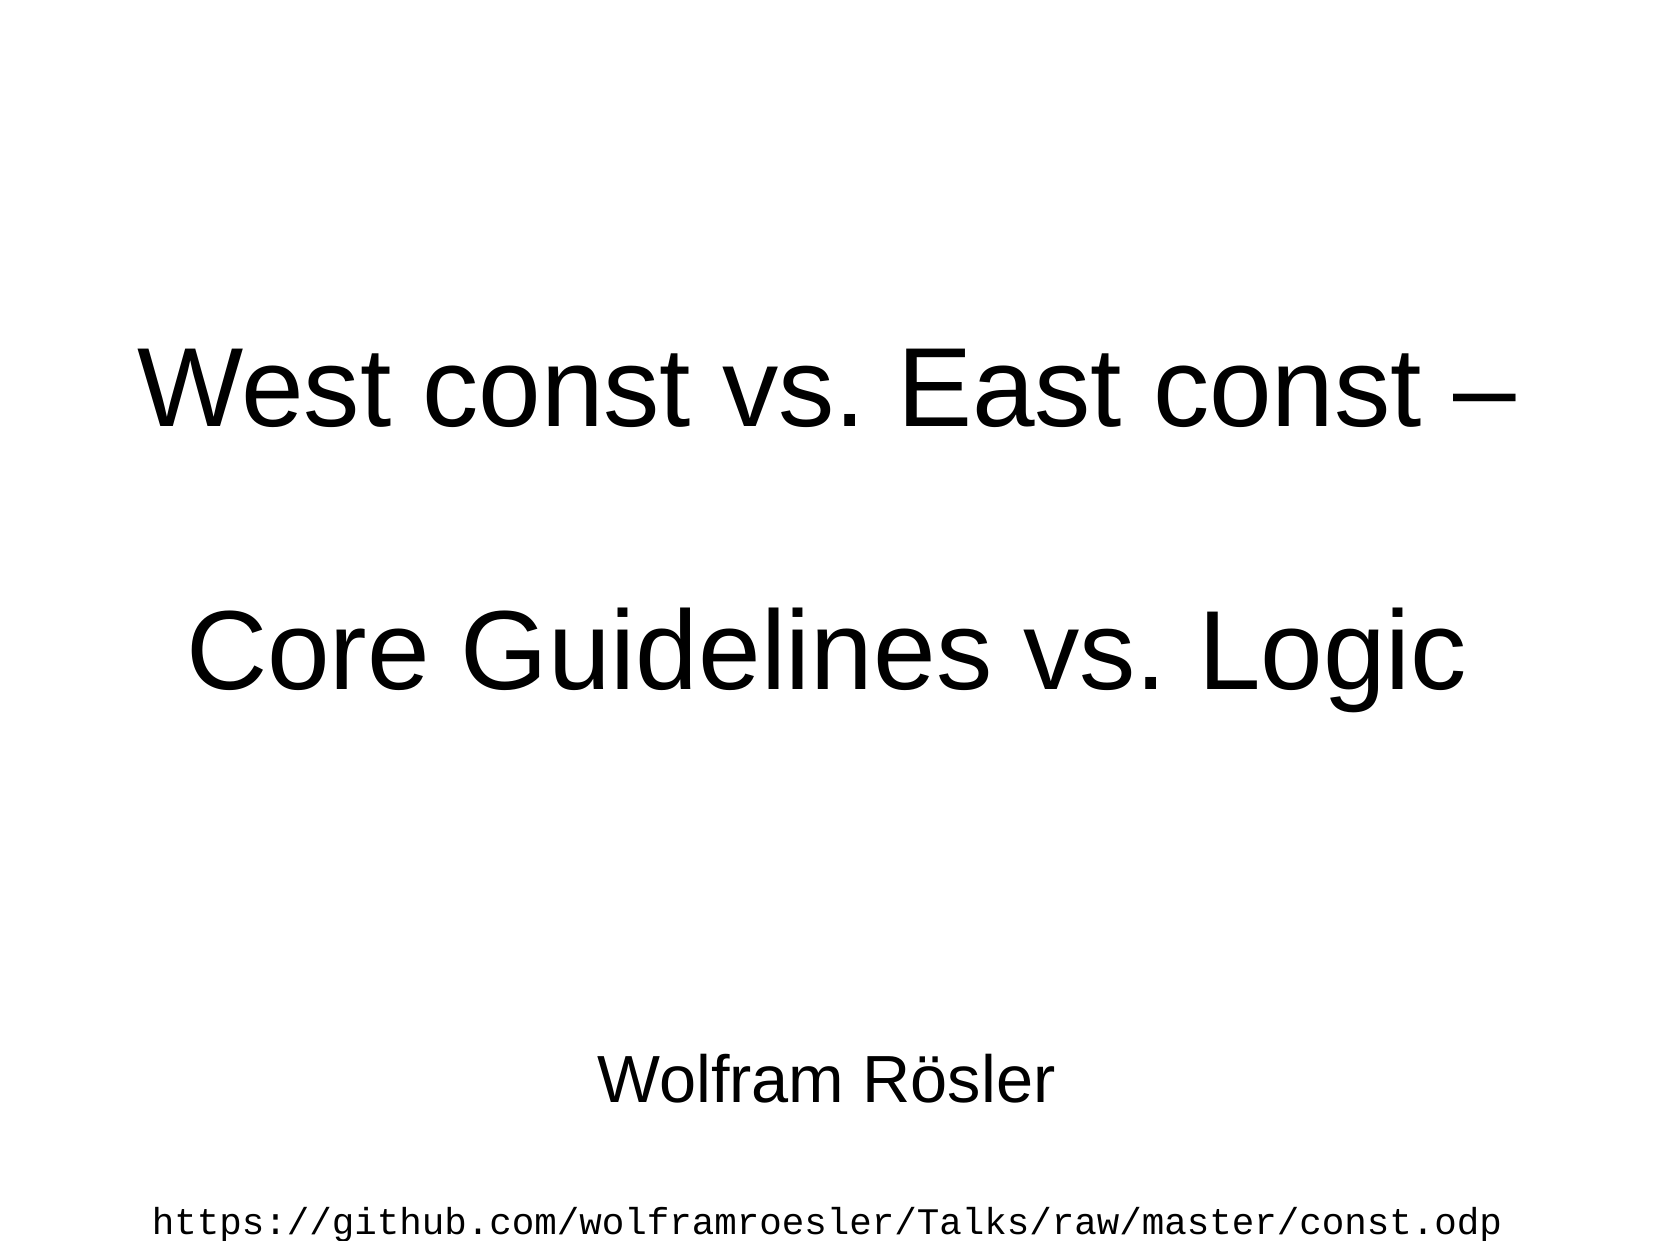

# West const vs. East const –
Core Guidelines vs. Logic
Wolfram Rösler
https://github.com/wolframroesler/Talks/raw/master/const.odp